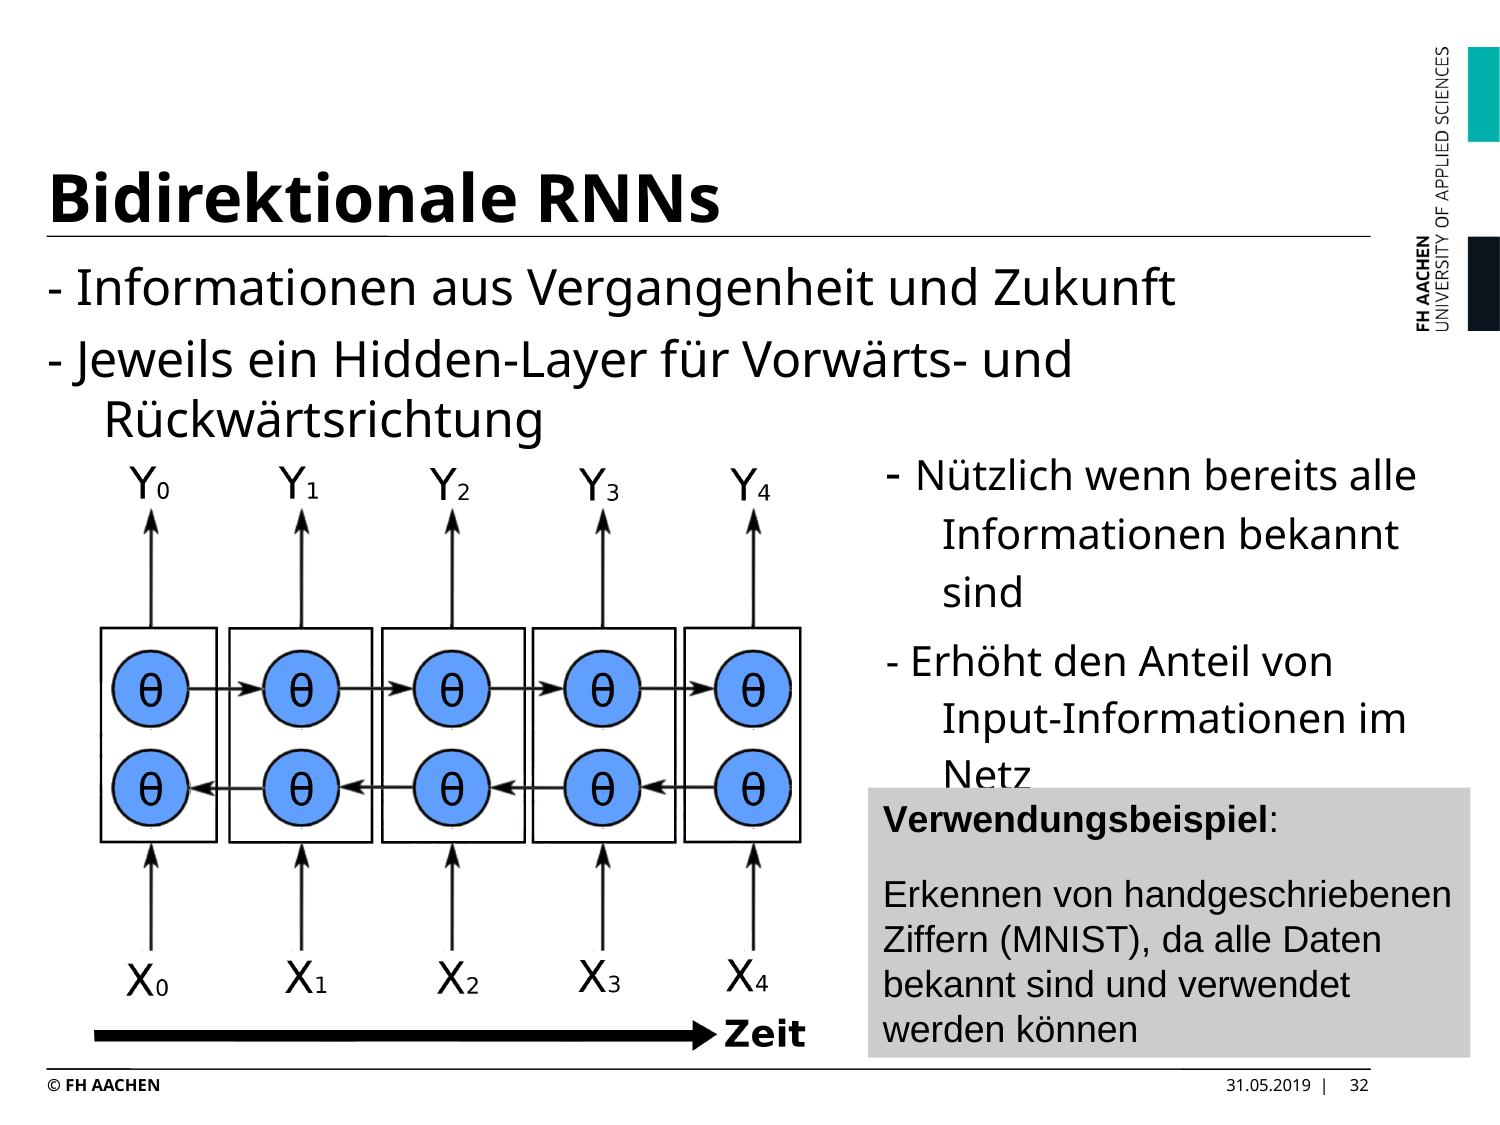

# Bidirektionale RNNs
- Informationen aus Vergangenheit und Zukunft
- Jeweils ein Hidden-Layer für Vorwärts- und Rückwärtsrichtung
- Nützlich wenn bereits alle Informationen bekannt sind
- Erhöht den Anteil von Input-Informationen im Netz
Verwendungsbeispiel:
Erkennen von handgeschriebenen Ziffern (MNIST), da alle Daten bekannt sind und verwendet werden können
31.05.2019
32